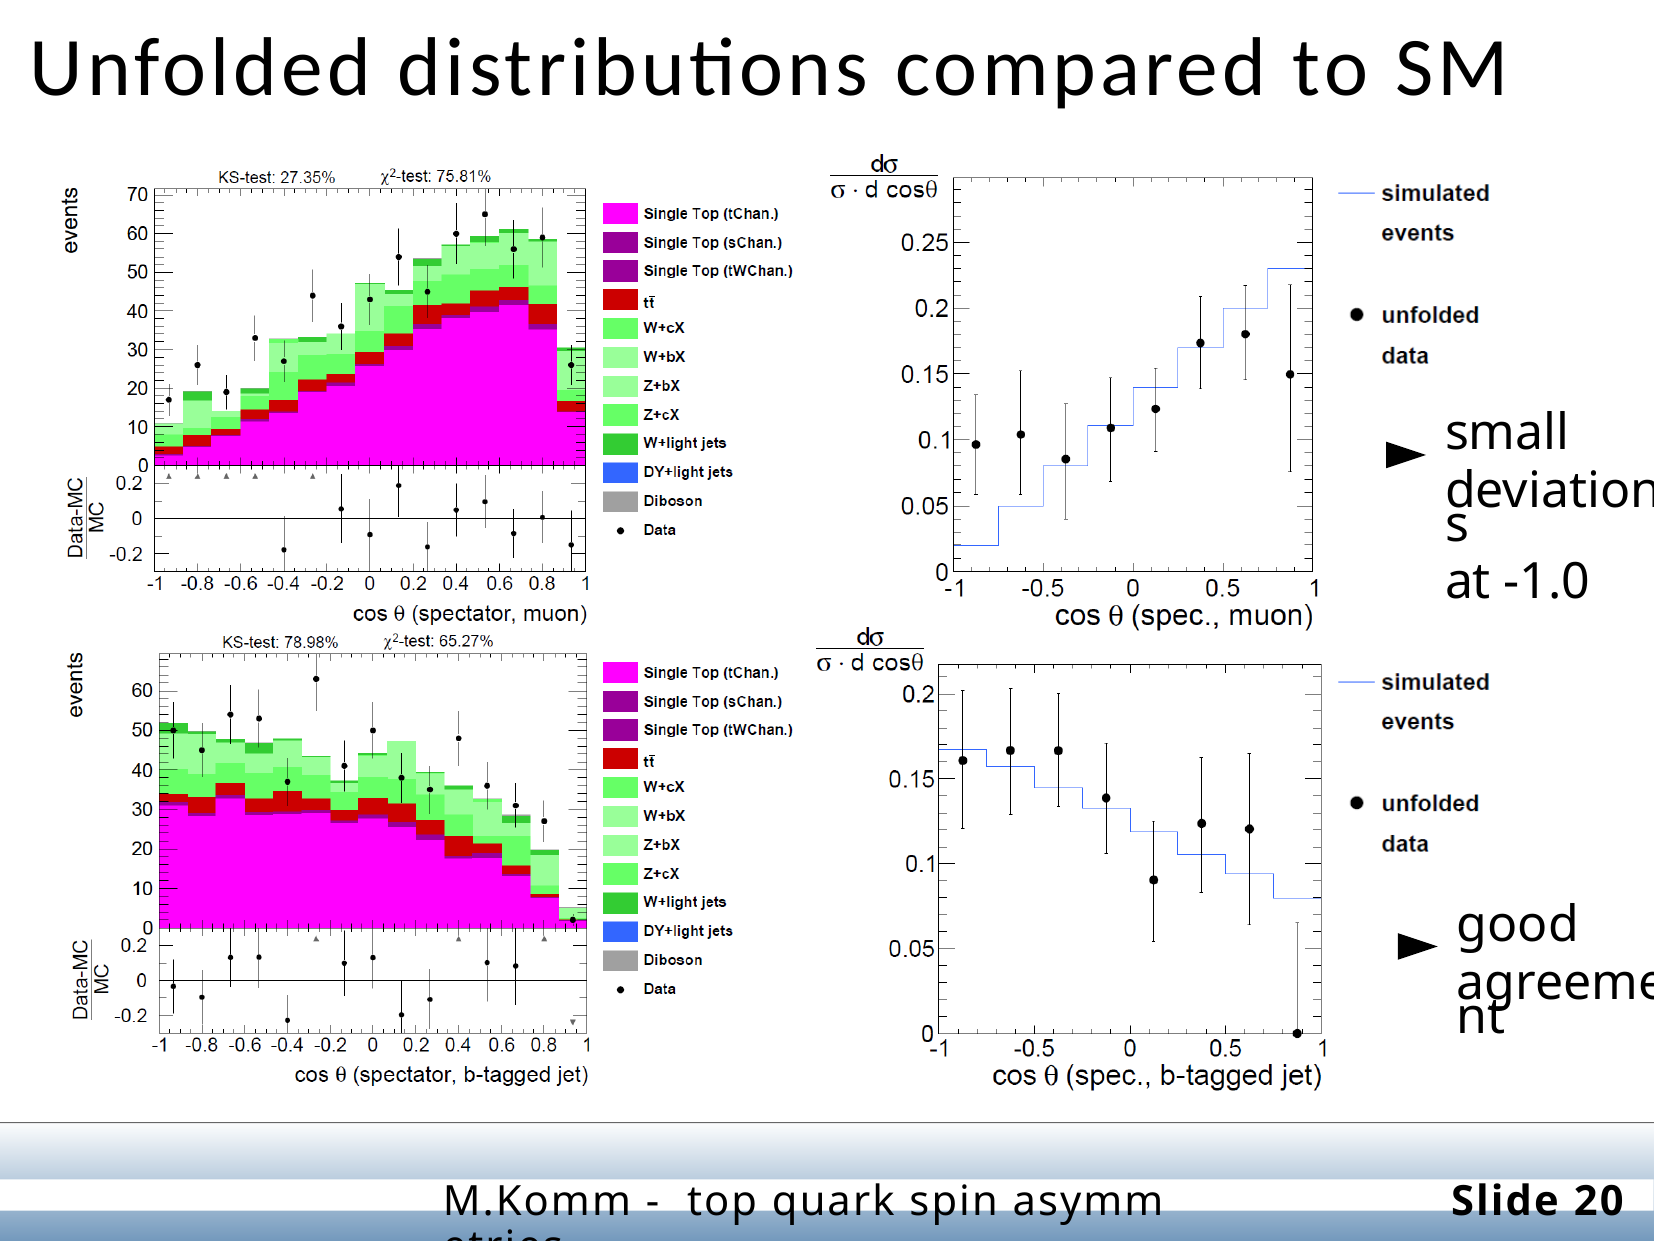

# Unfolded distributions compared to SM
small
deviations
at -1.0
good
agreement
M.Komm - top quark spin asymmetries
20